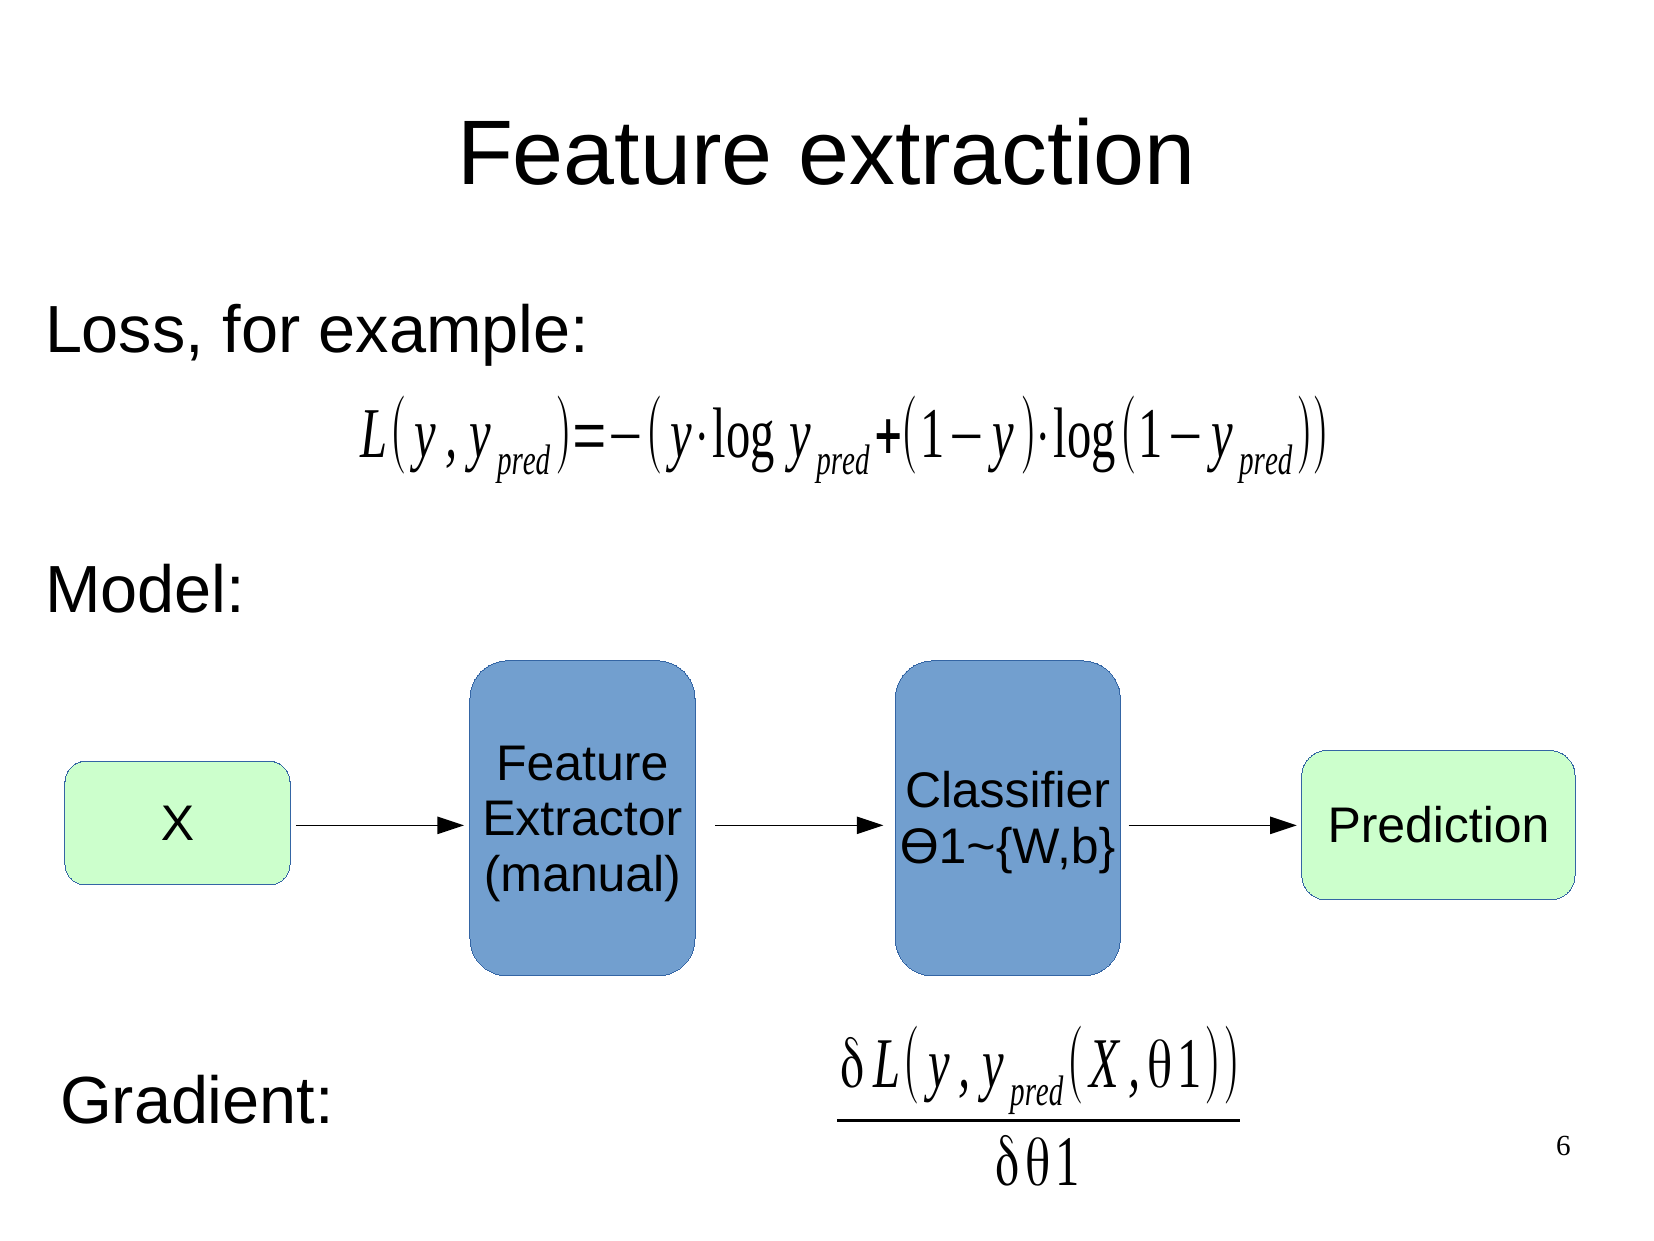

# Feature extraction
Loss, for example:
Model:
Feature
Extractor
(manual)
Classifier
Ɵ1~{W,b}
Prediction
X
Gradient:
6